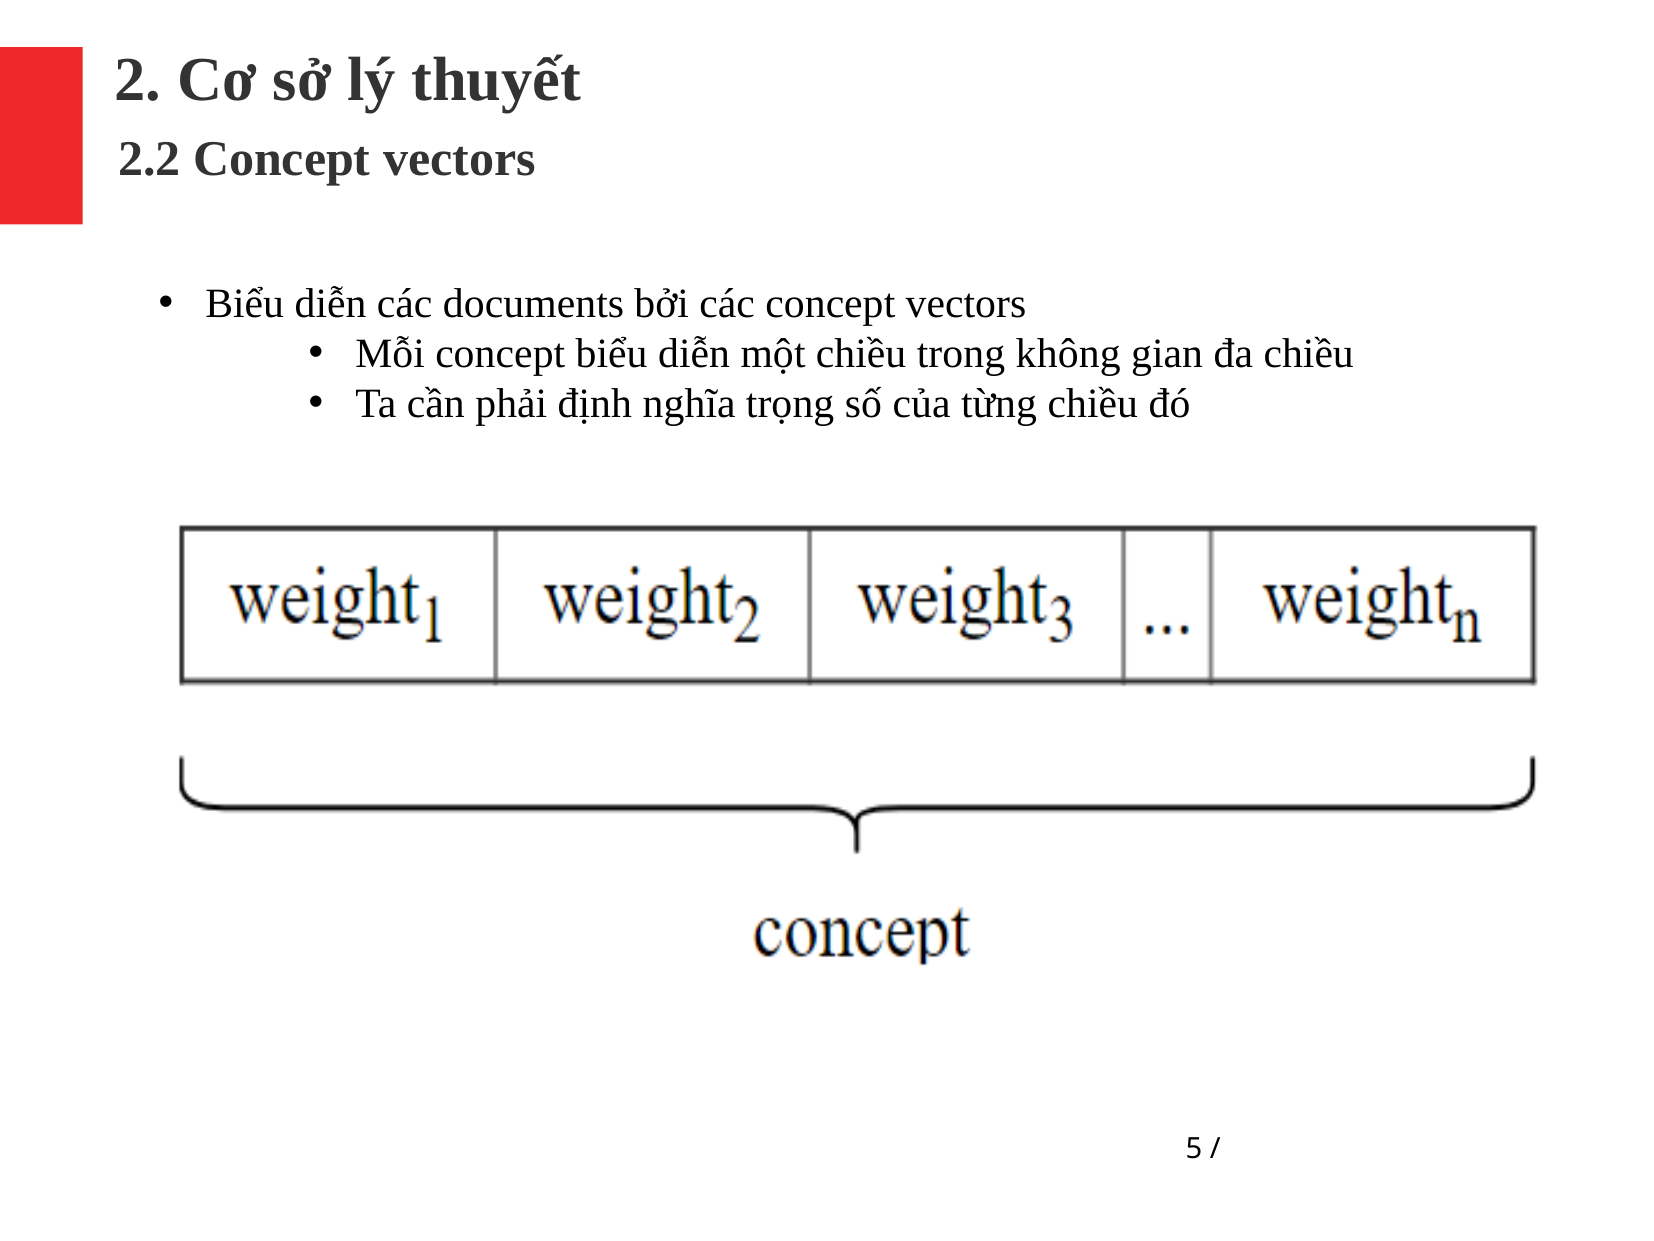

2. Cơ sở lý thuyết
2.2 Concept vectors
Biểu diễn các documents bởi các concept vectors
Mỗi concept biểu diễn một chiều trong không gian đa chiều
Ta cần phải định nghĩa trọng số của từng chiều đó